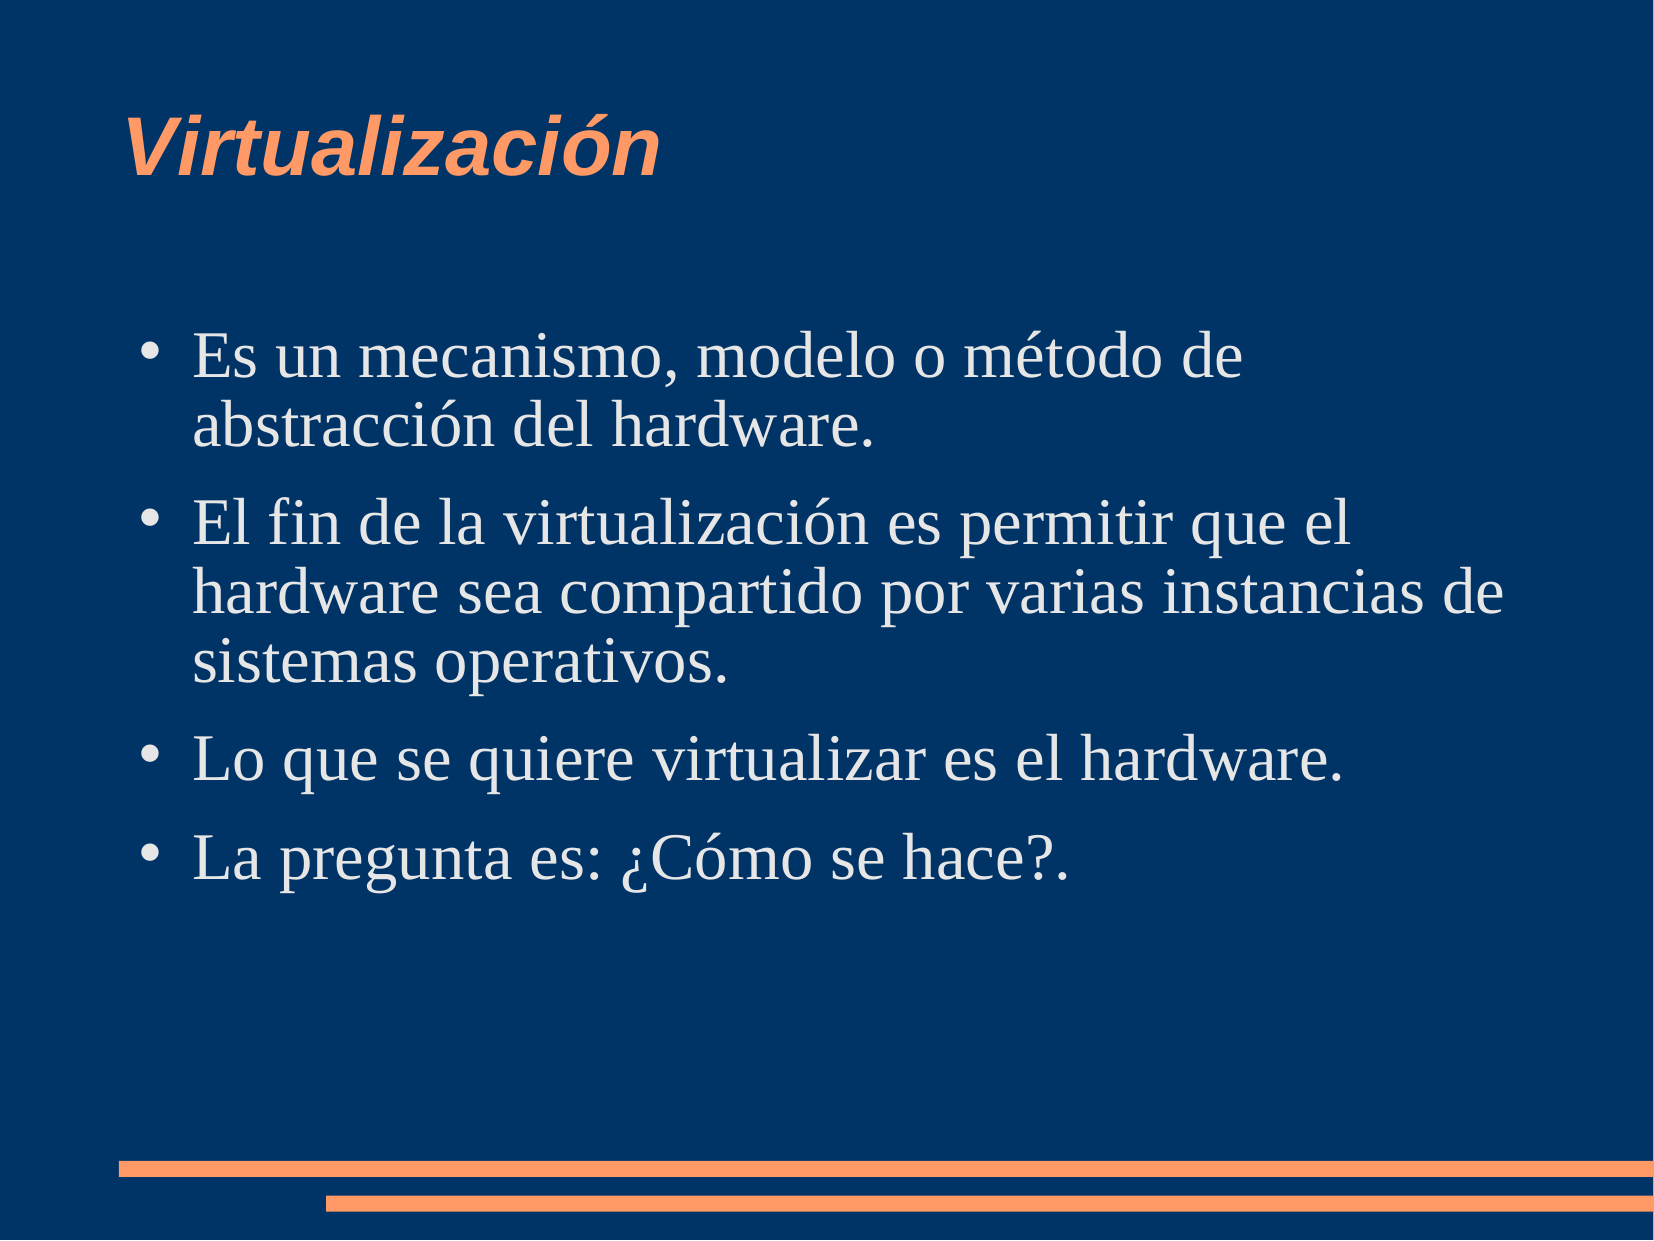

# Virtualización
Es un mecanismo, modelo o método de abstracción del hardware.
El fin de la virtualización es permitir que el hardware sea compartido por varias instancias de sistemas operativos.
Lo que se quiere virtualizar es el hardware.
La pregunta es: ¿Cómo se hace?.